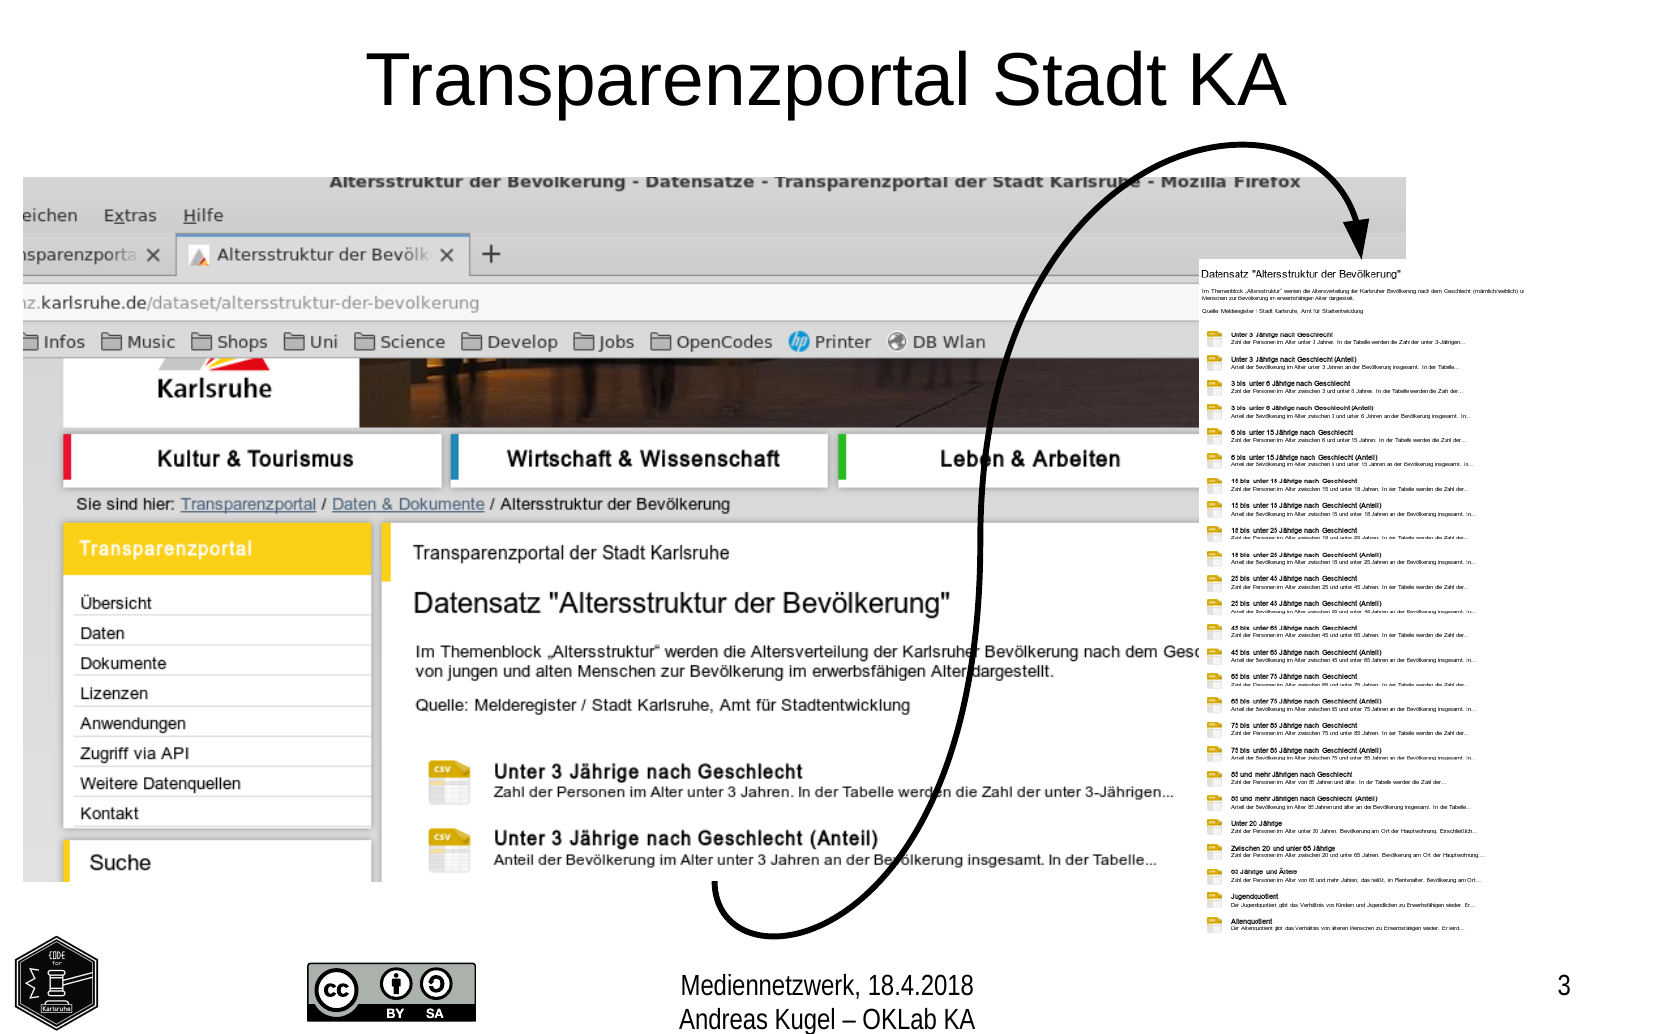

# Transparenzportal Stadt KA
Wie werden Zahlen zu Codes?
3